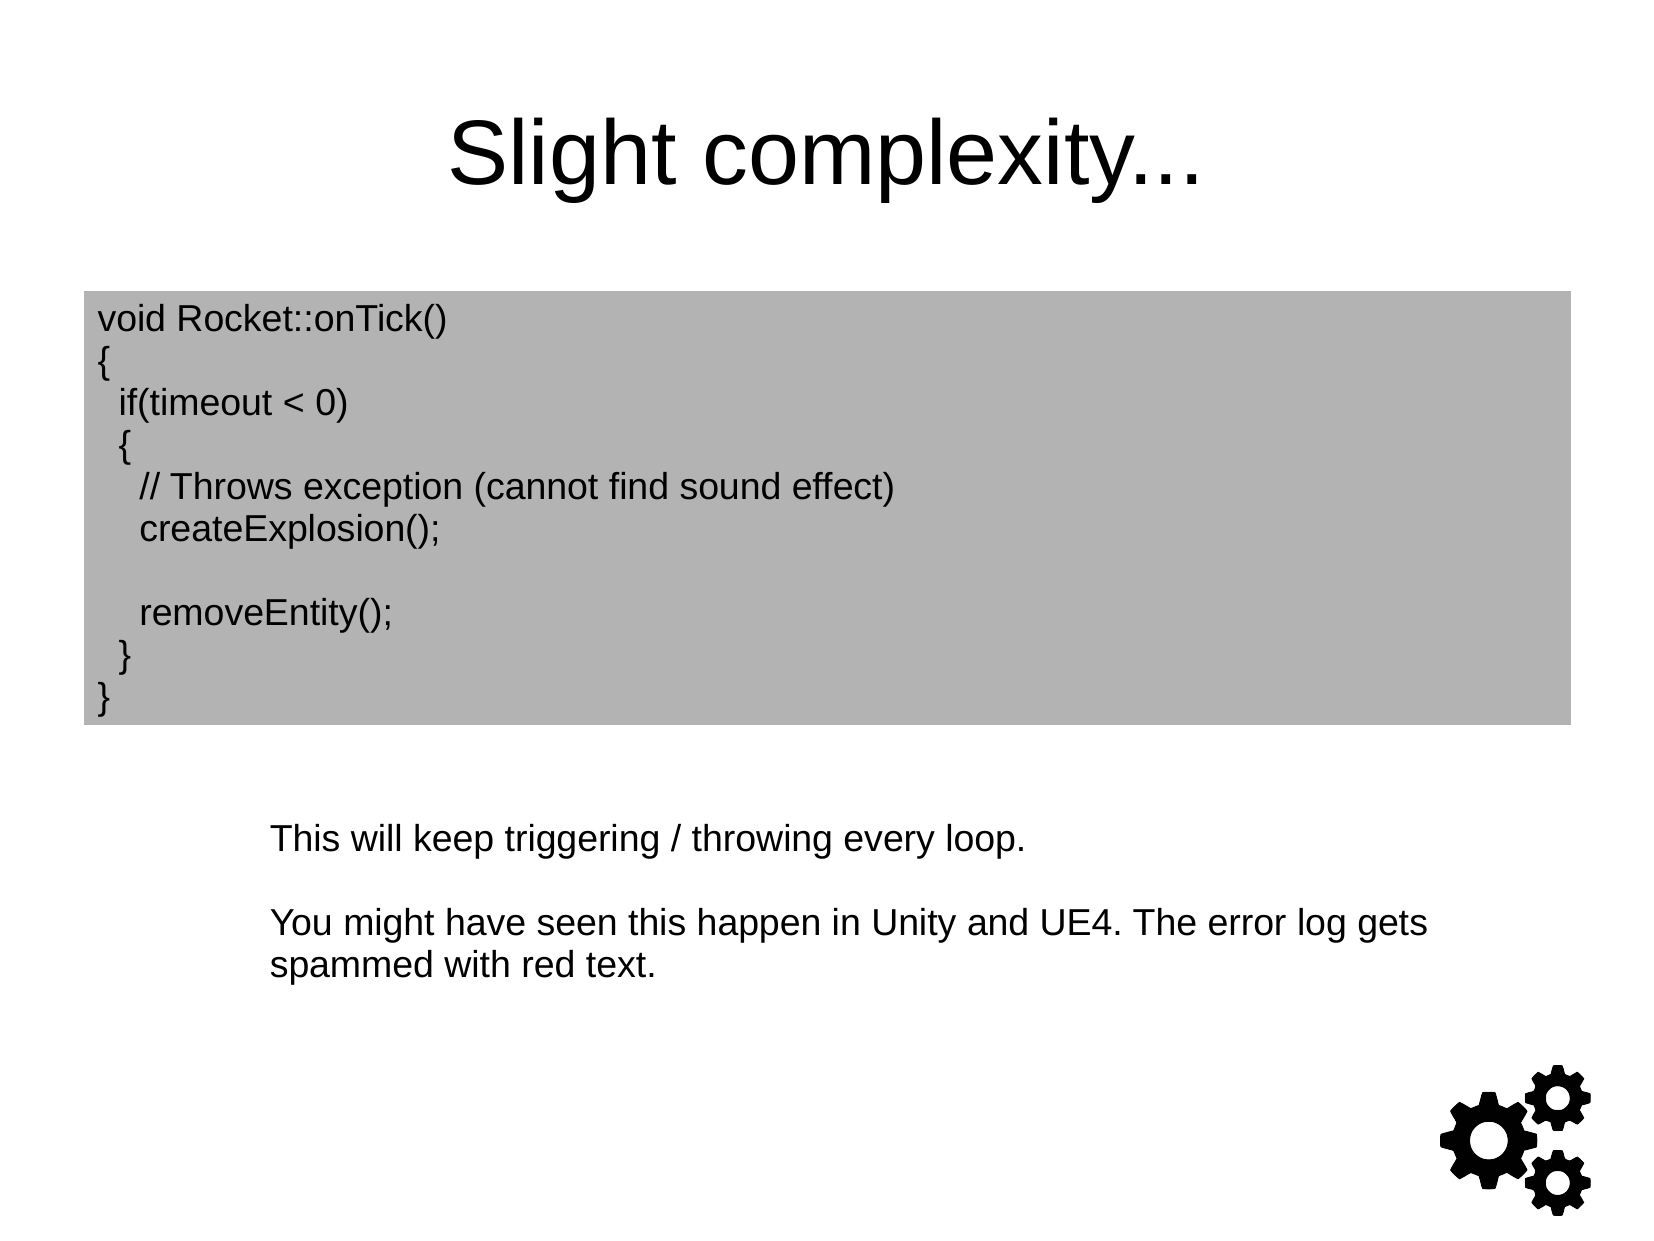

# Slight complexity...
| void Rocket::onTick() { if(timeout < 0) { // Throws exception (cannot find sound effect) createExplosion(); removeEntity(); } } |
| --- |
This will keep triggering / throwing every loop.
You might have seen this happen in Unity and UE4. The error log gets spammed with red text.